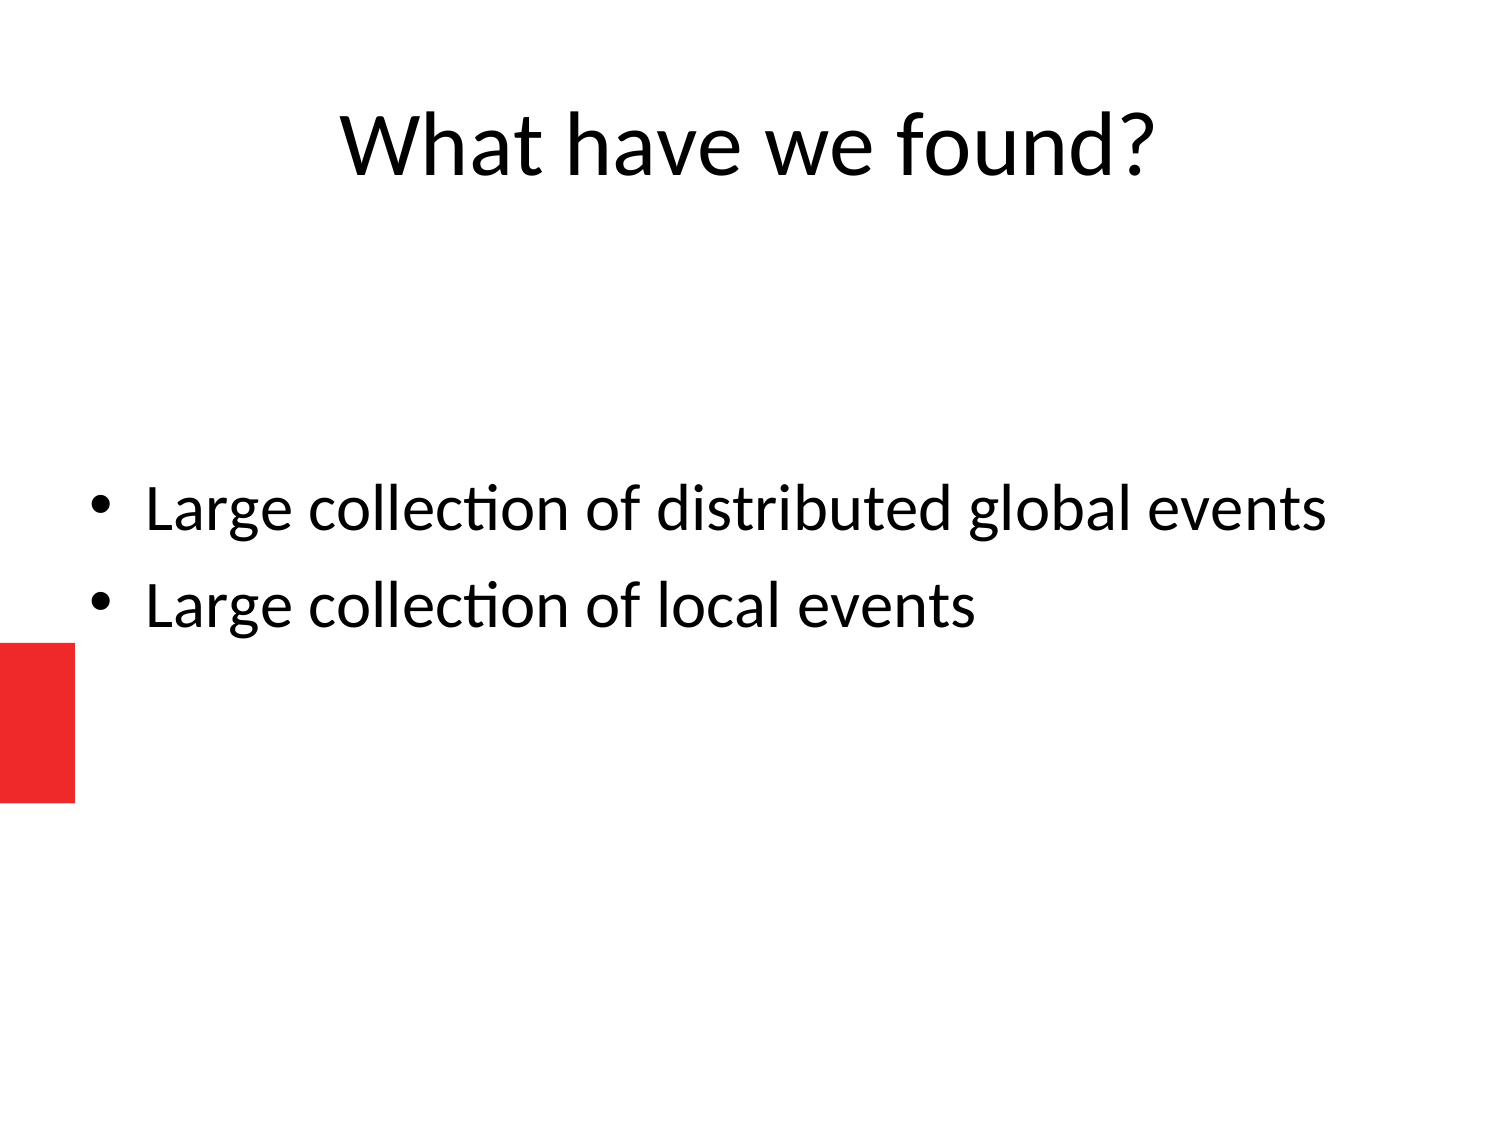

What have we found?
Large collection of distributed global events
Large collection of local events